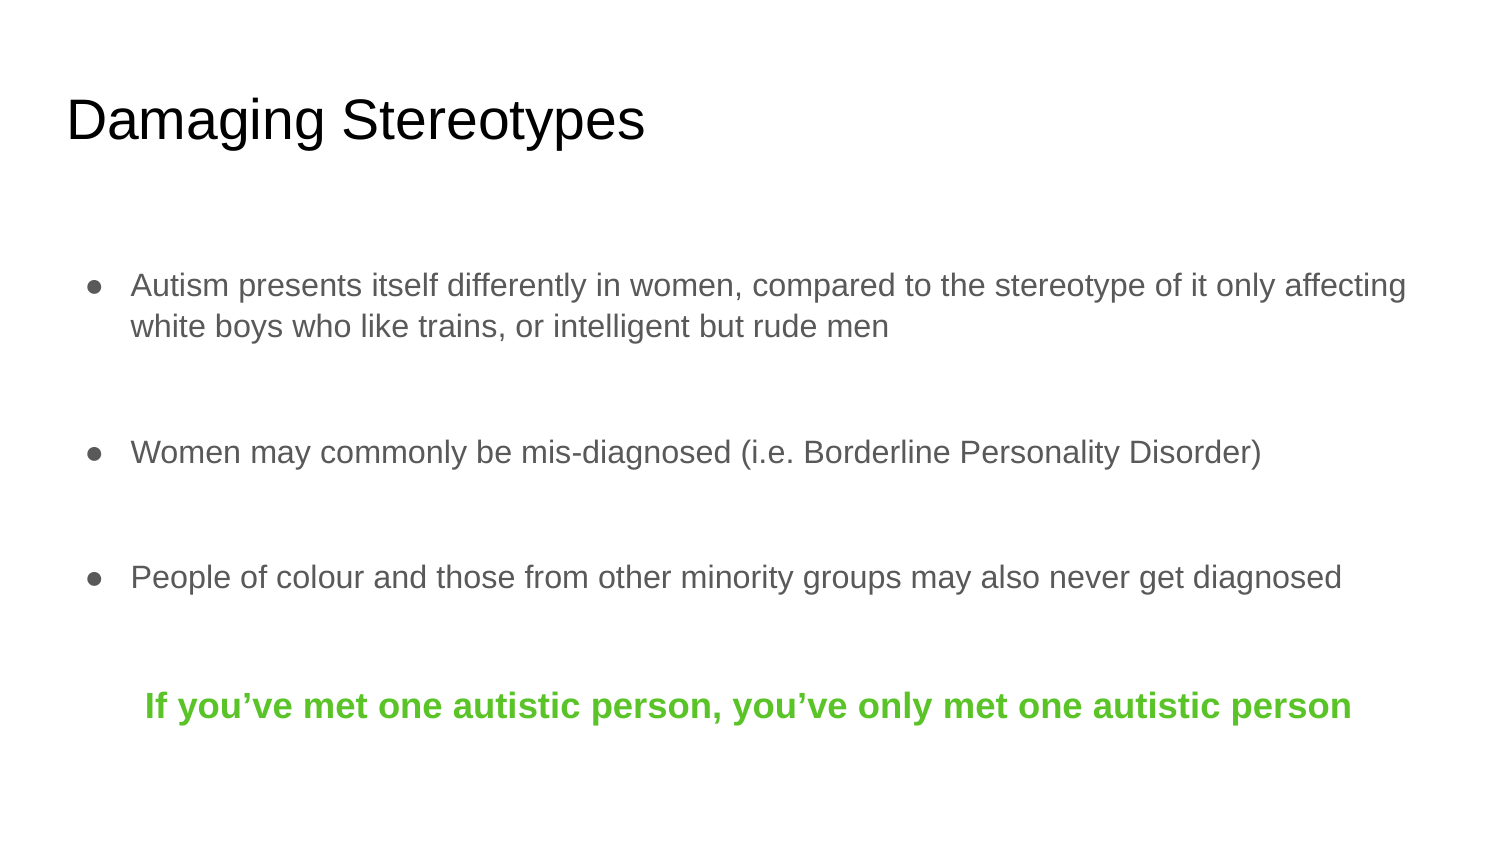

# Damaging Stereotypes
Autism presents itself differently in women, compared to the stereotype of it only affecting white boys who like trains, or intelligent but rude men
Women may commonly be mis-diagnosed (i.e. Borderline Personality Disorder)
People of colour and those from other minority groups may also never get diagnosed
If you’ve met one autistic person, you’ve only met one autistic person